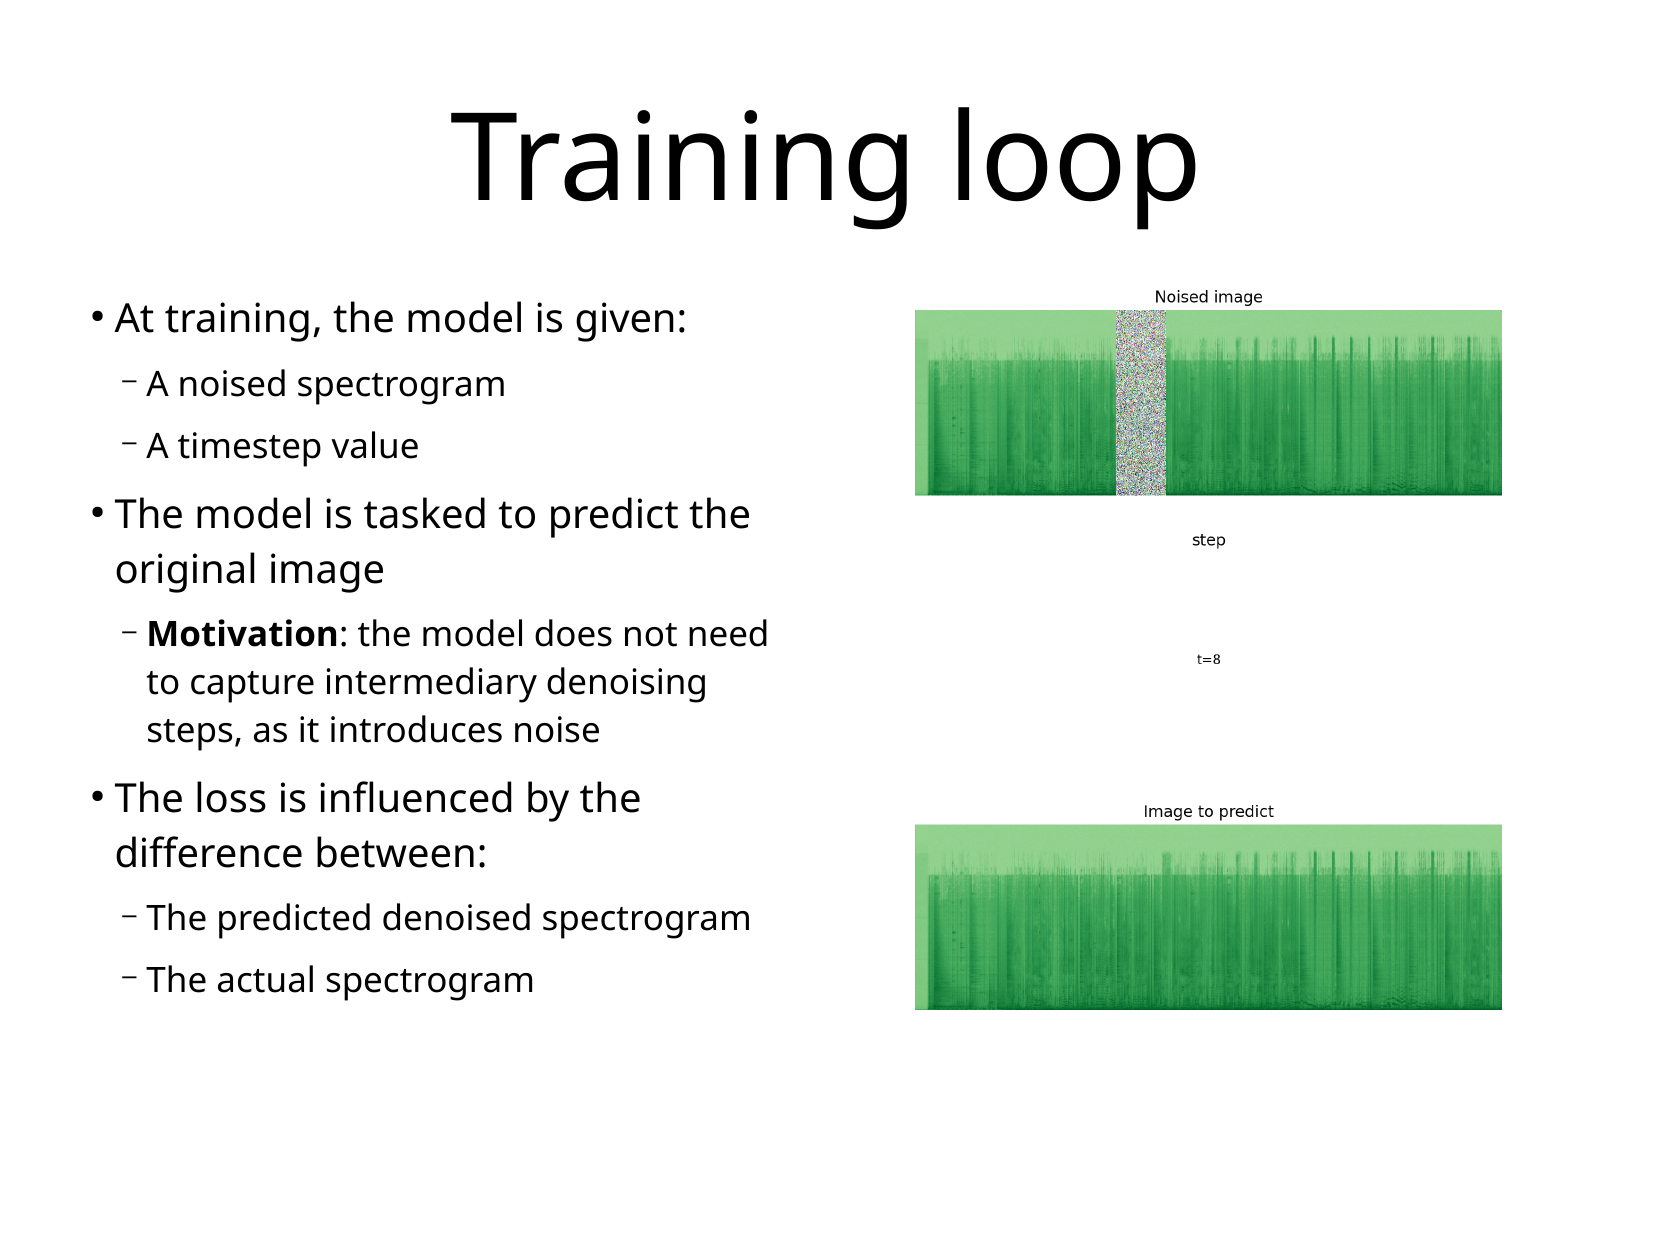

# Training loop
At training, the model is given:
A noised spectrogram
A timestep value
The model is tasked to predict the original image
Motivation: the model does not need to capture intermediary denoising steps, as it introduces noise
The loss is influenced by the difference between:
The predicted denoised spectrogram
The actual spectrogram